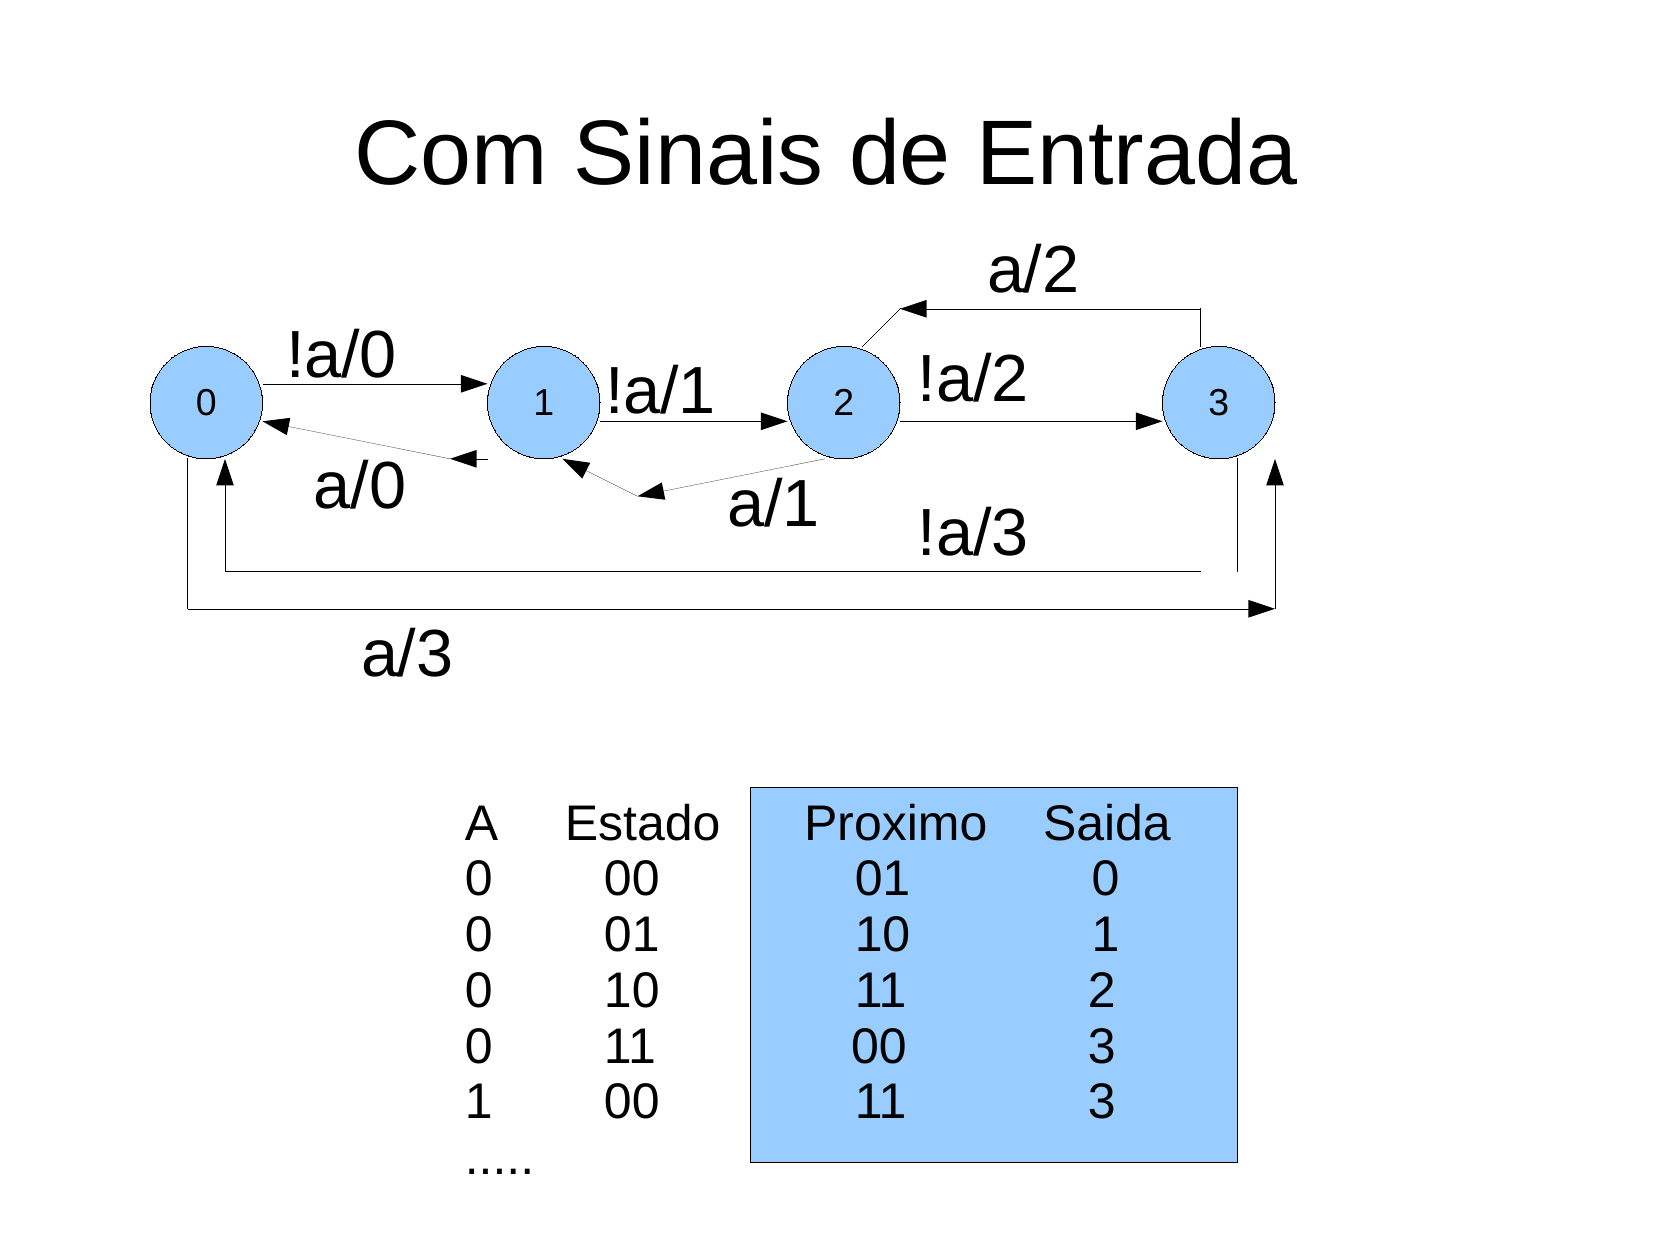

# Com Sinais de Entrada
a/2
!a/0
!a/2
!a/1
0
1
2
3
a/0
a/1
!a/3
a/3
A Estado Proximo Saida
0 00 01 0
0 01 10 1
0 10 11 2
0 11 00 3
1 00 11 3
.....